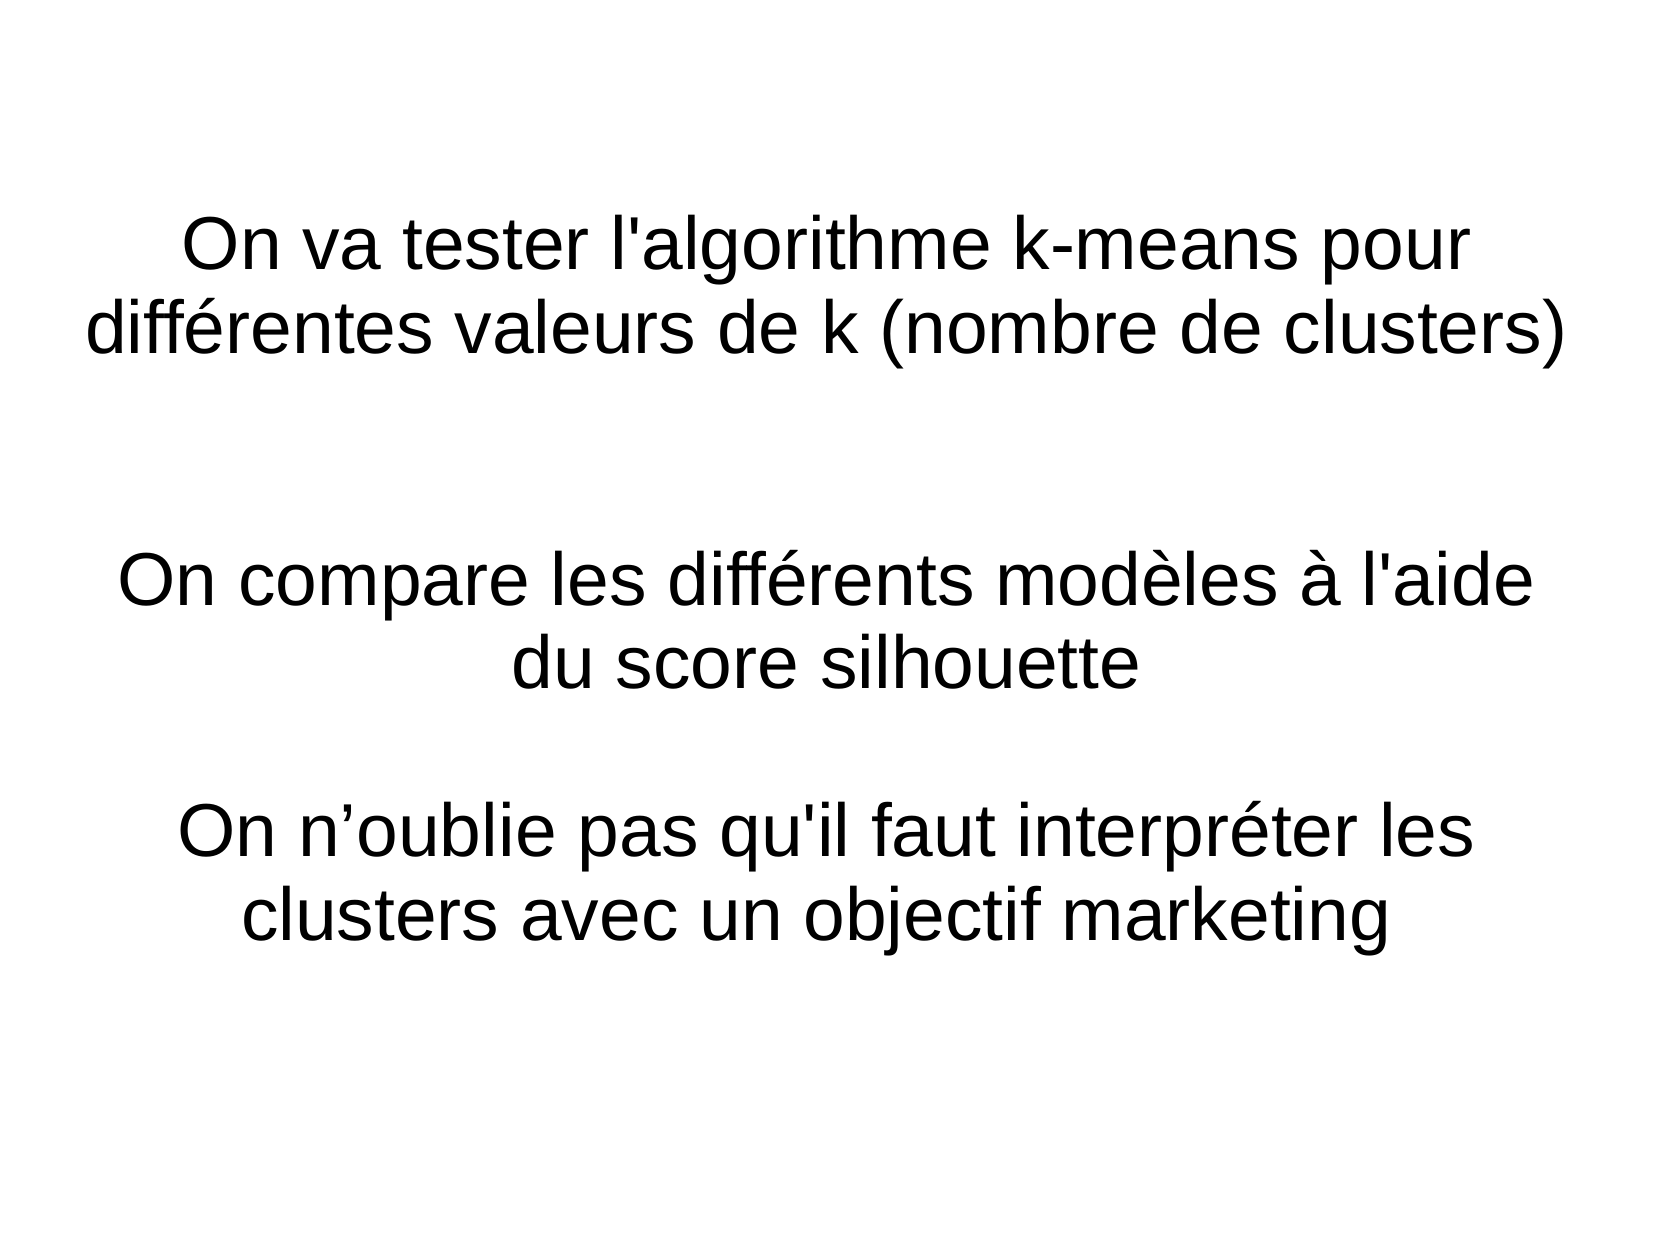

# On va tester l'algorithme k-means pour différentes valeurs de k (nombre de clusters)
On compare les différents modèles à l'aide du score silhouette
On n’oublie pas qu'il faut interpréter les clusters avec un objectif marketing